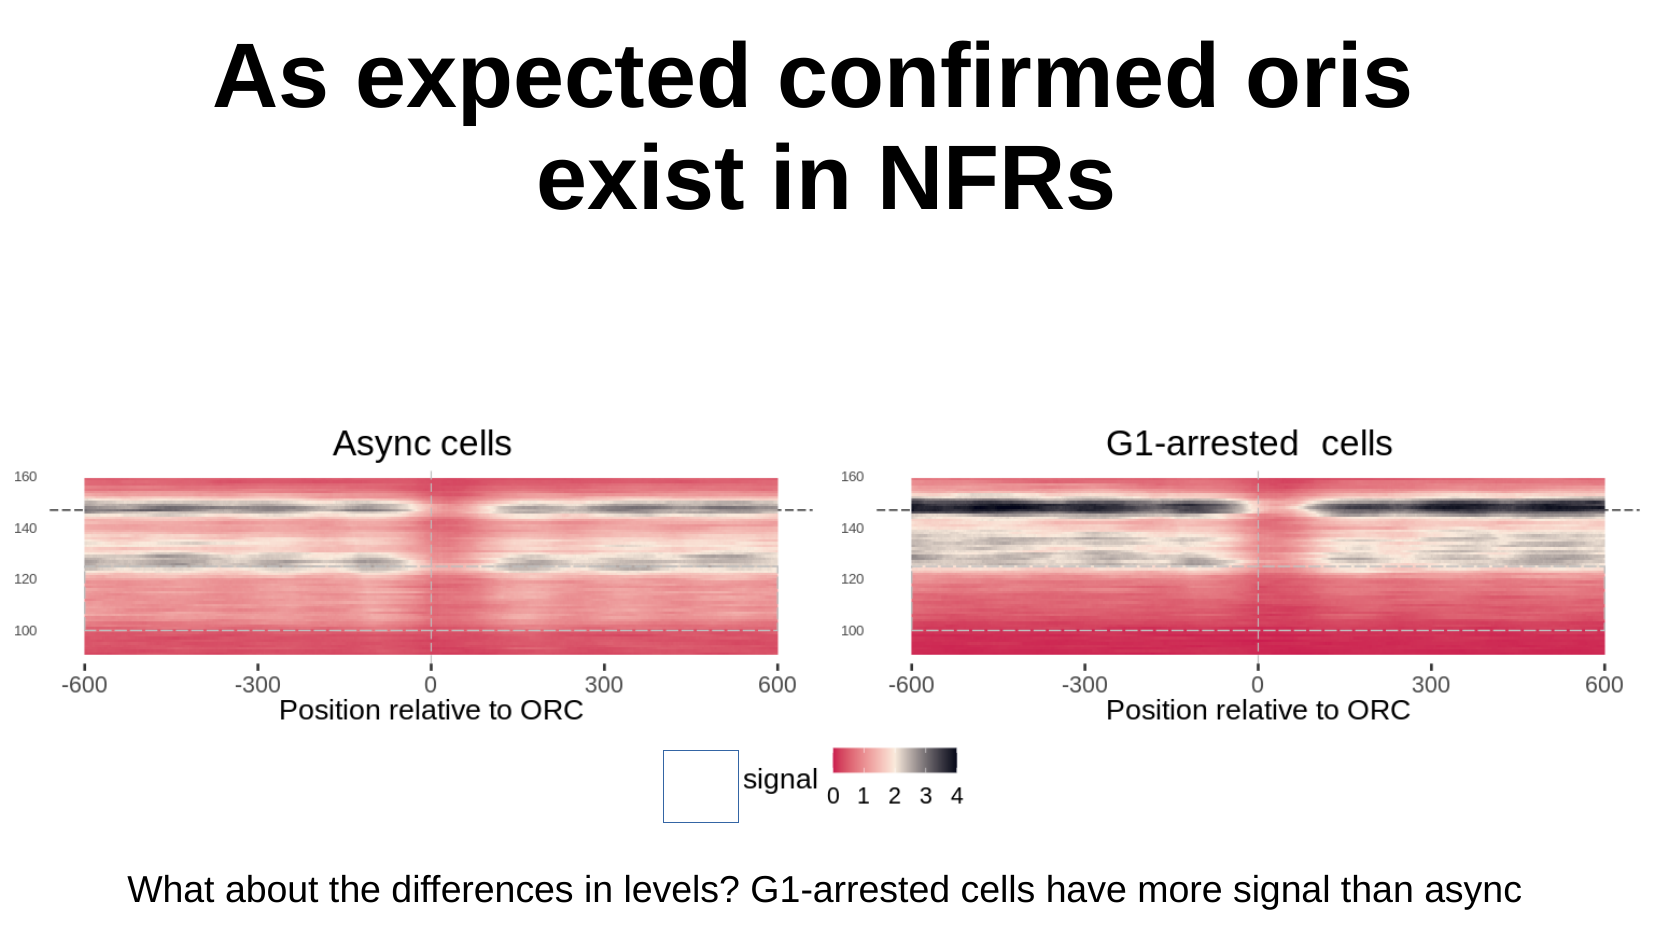

# As expected confirmed oris exist in NFRs
What about the differences in levels? G1-arrested cells have more signal than async